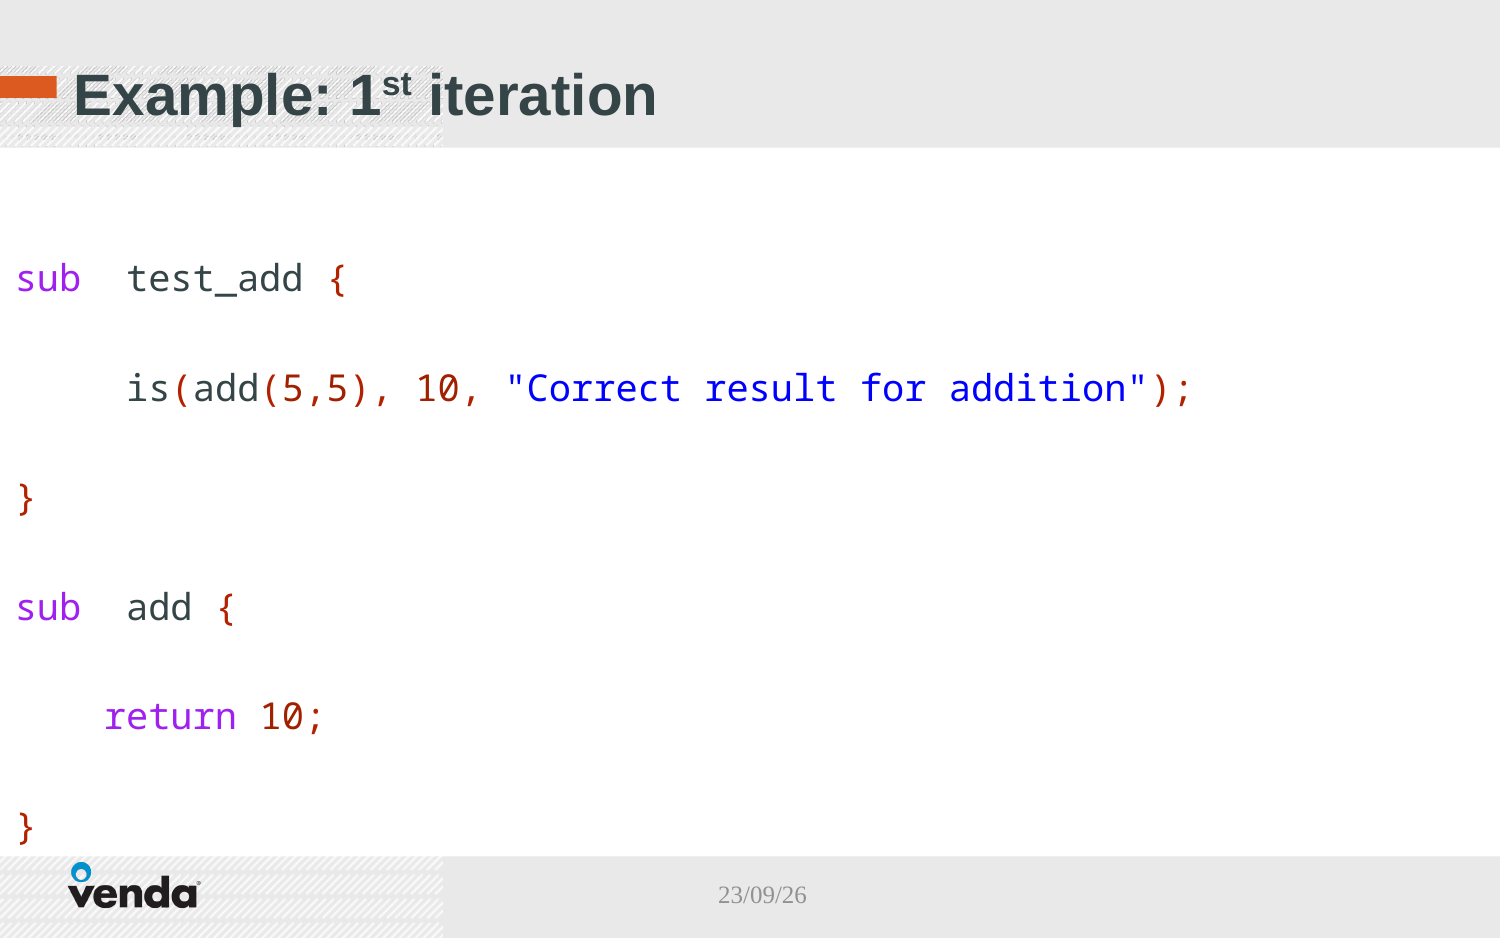

# Example: 1st iteration
sub test_add {
 is(add(5,5), 10, "Correct result for addition");
}
sub add {
 return 10;
}